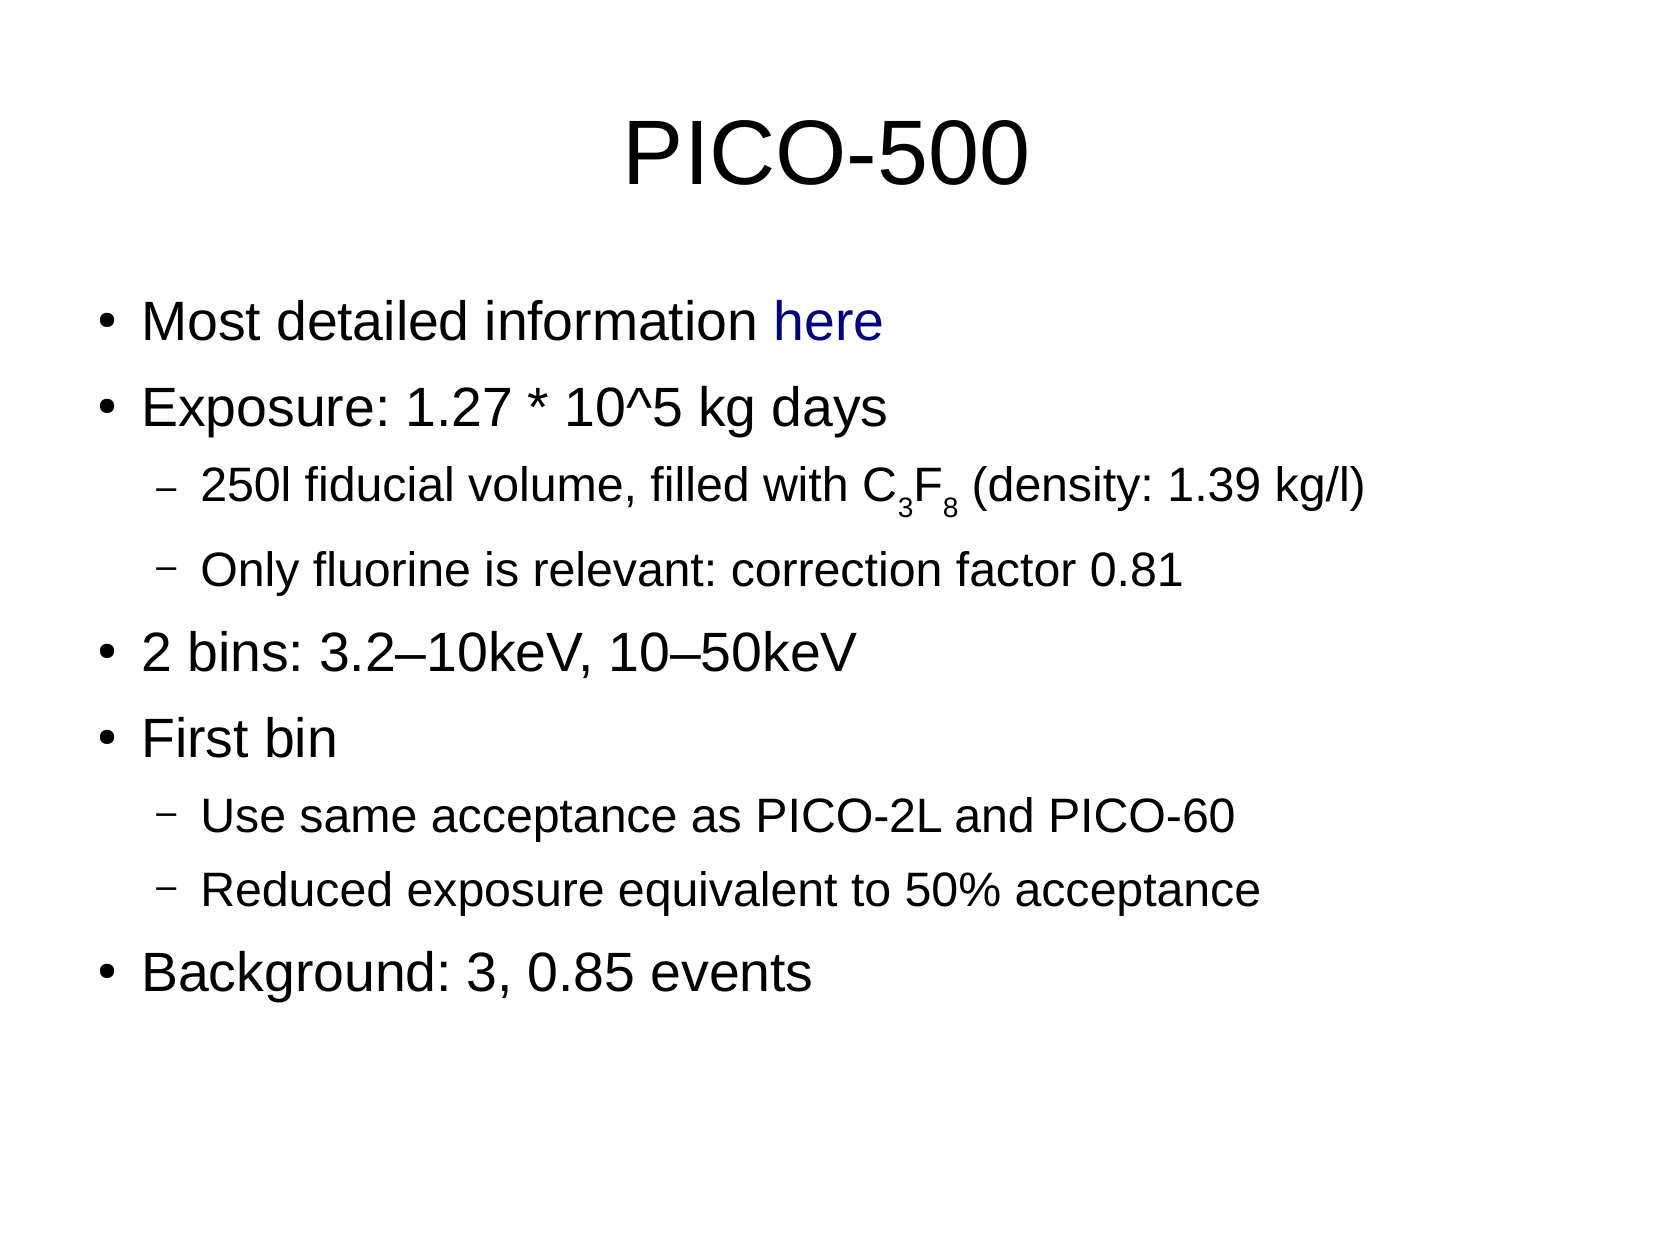

# PICO-500
Most detailed information here
Exposure: 1.27 * 10^5 kg days
250l fiducial volume, filled with C3F8 (density: 1.39 kg/l)
Only fluorine is relevant: correction factor 0.81
2 bins: 3.2–10keV, 10–50keV
First bin
Use same acceptance as PICO-2L and PICO-60
Reduced exposure equivalent to 50% acceptance
Background: 3, 0.85 events